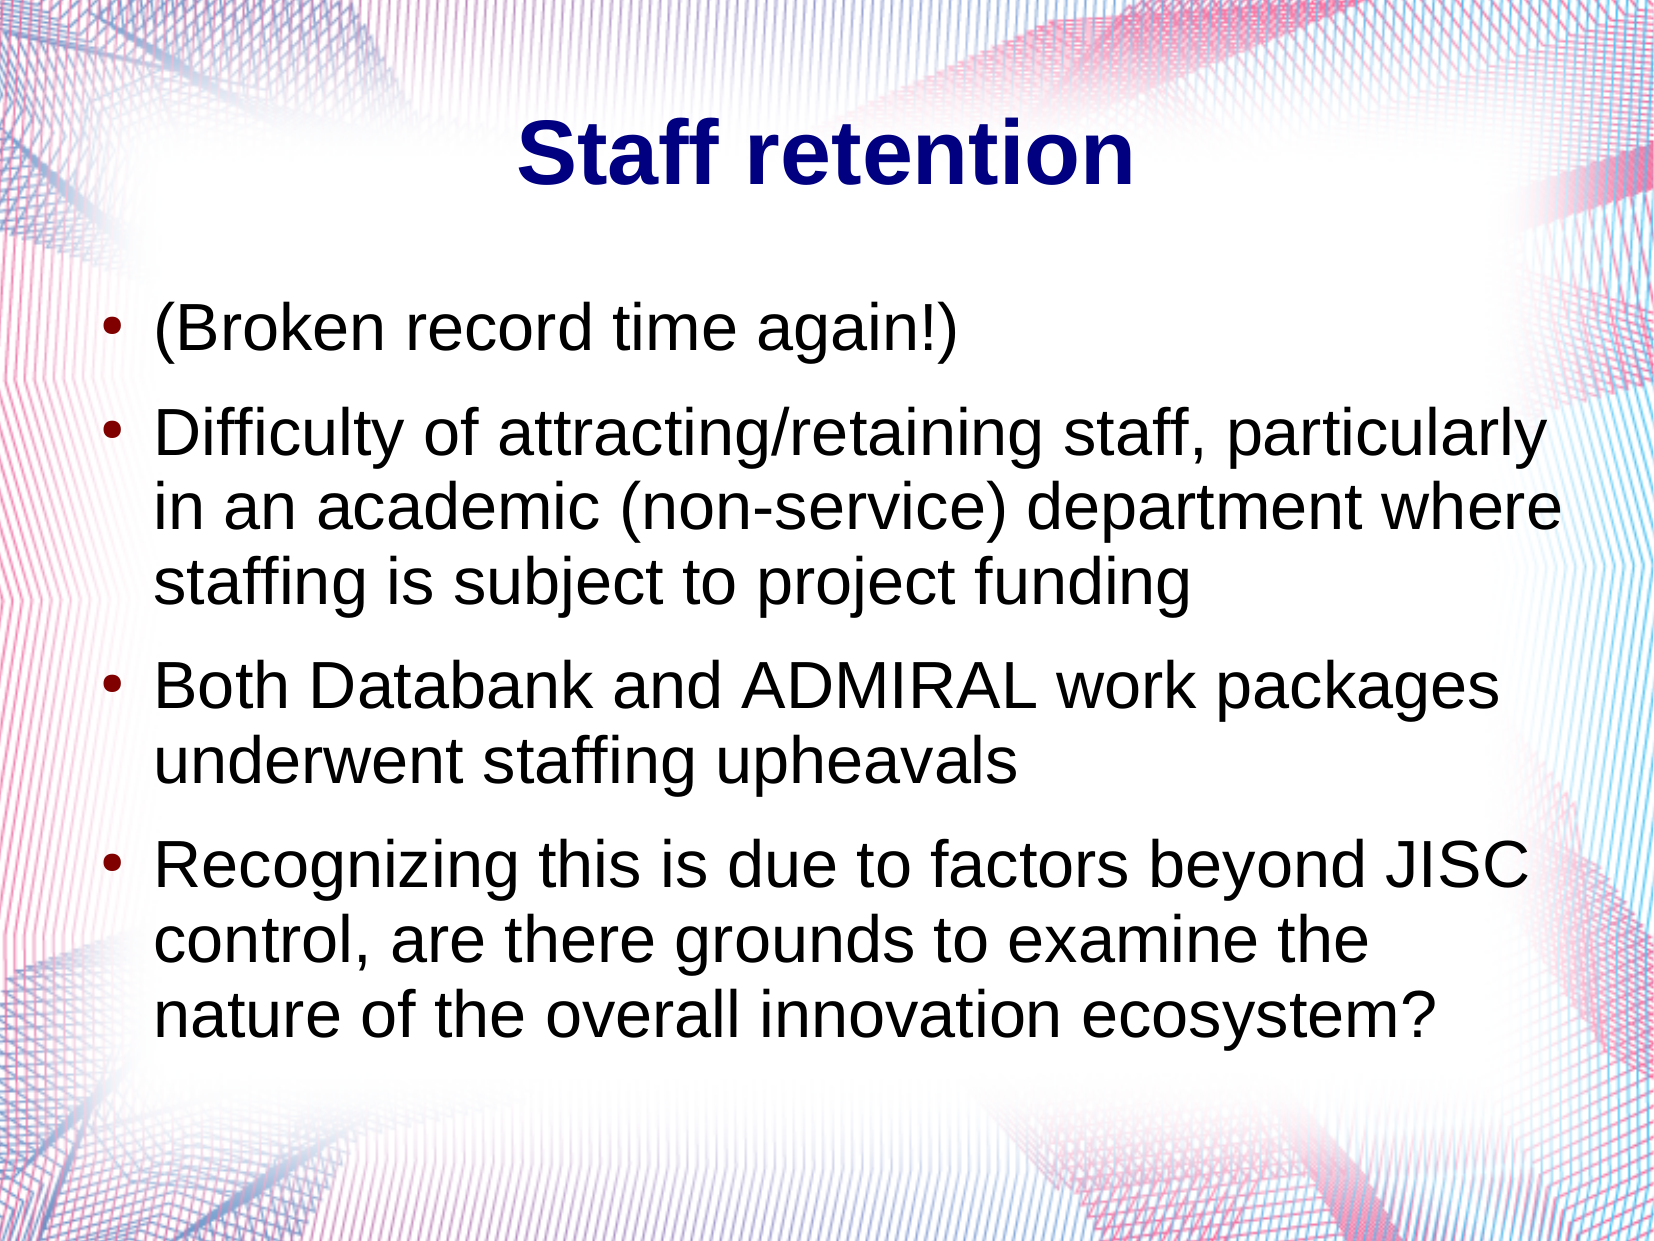

# Staff retention
(Broken record time again!)
Difficulty of attracting/retaining staff, particularly in an academic (non-service) department where staffing is subject to project funding
Both Databank and ADMIRAL work packages underwent staffing upheavals
Recognizing this is due to factors beyond JISC control, are there grounds to examine the nature of the overall innovation ecosystem?